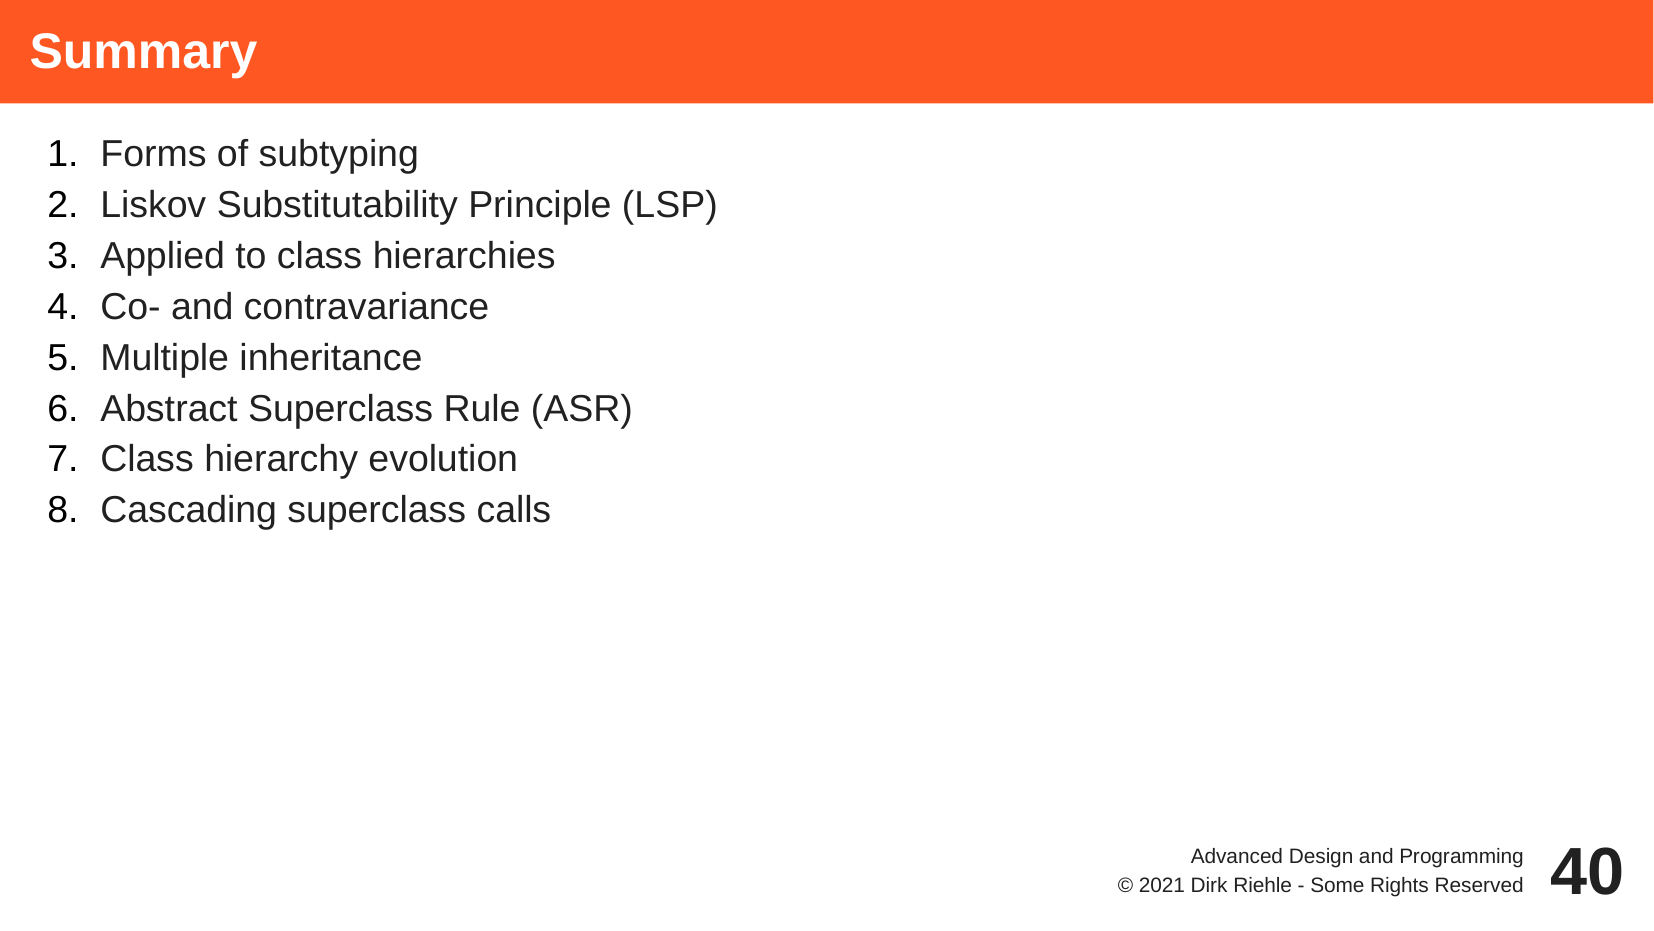

# Summary
Forms of subtyping
Liskov Substitutability Principle (LSP)
Applied to class hierarchies
Co- and contravariance
Multiple inheritance
Abstract Superclass Rule (ASR)
Class hierarchy evolution
Cascading superclass calls
Advanced Design and Programming
40
© 2021 Dirk Riehle - Some Rights Reserved